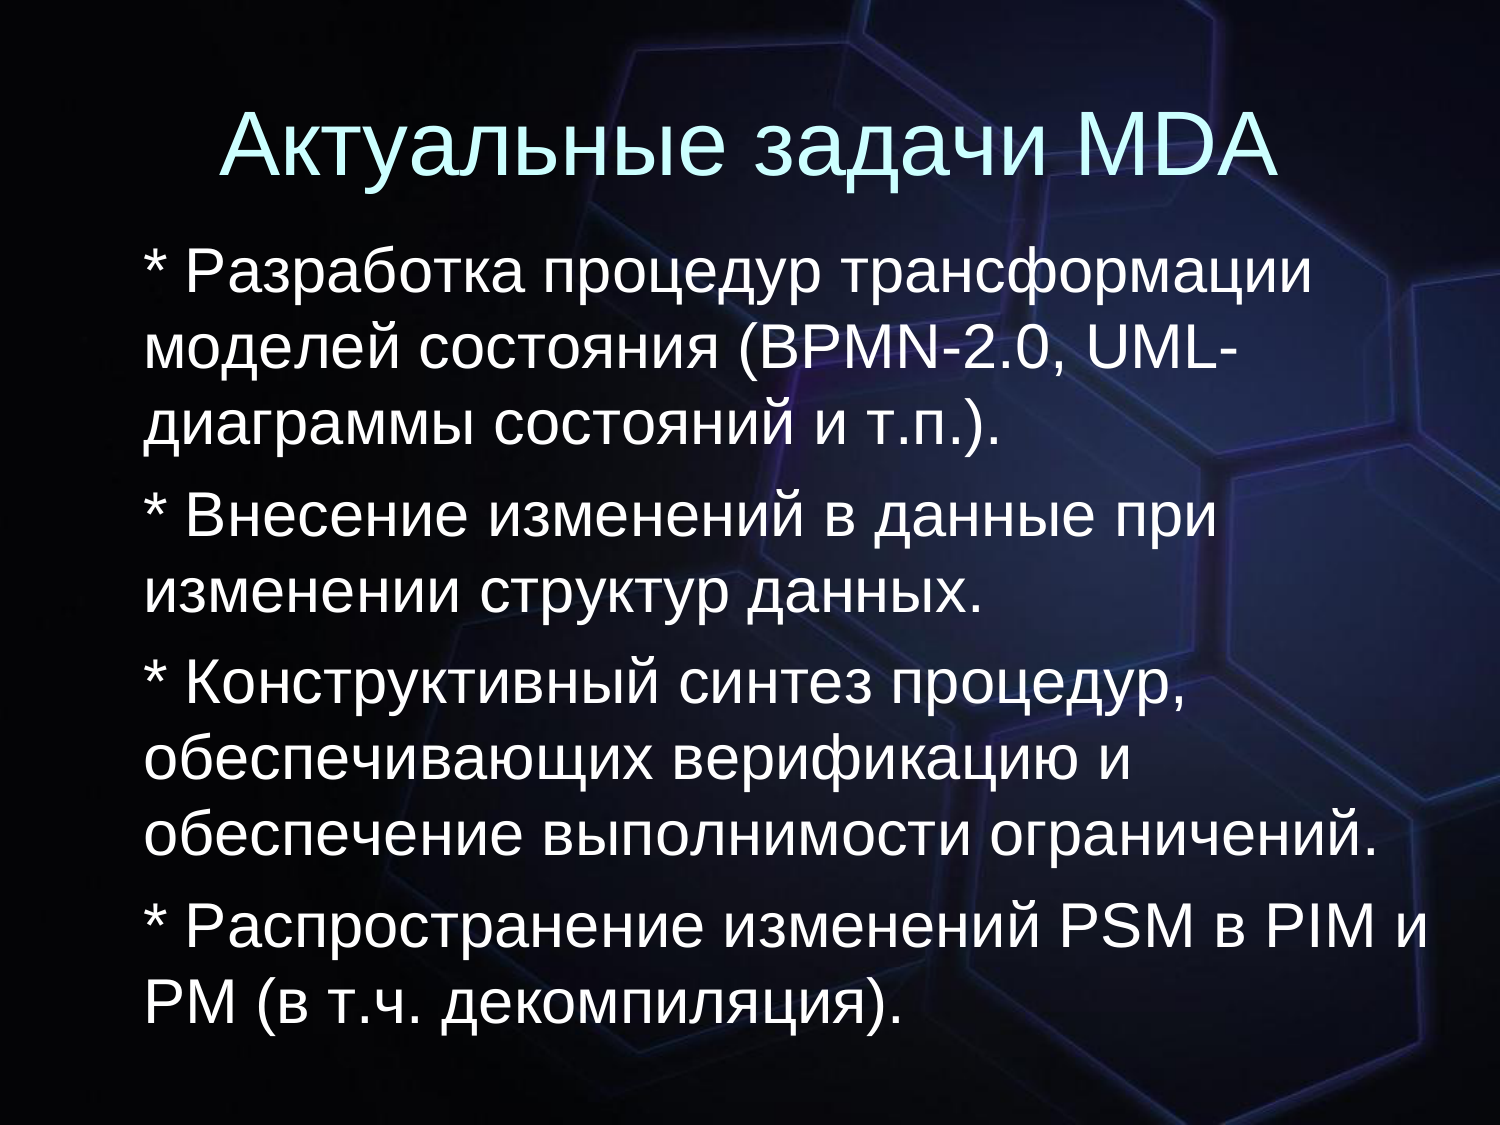

# Актуальные задачи MDA
* Разработка процедур трансформации моделей состояния (BPMN-2.0, UML-диаграммы состояний и т.п.).
* Внесение изменений в данные при изменении структур данных.
* Конструктивный синтез процедур, обеспечивающих верификацию и обеспечение выполнимости ограничений.
* Распространение изменений PSM в PIM и PM (в т.ч. декомпиляция).